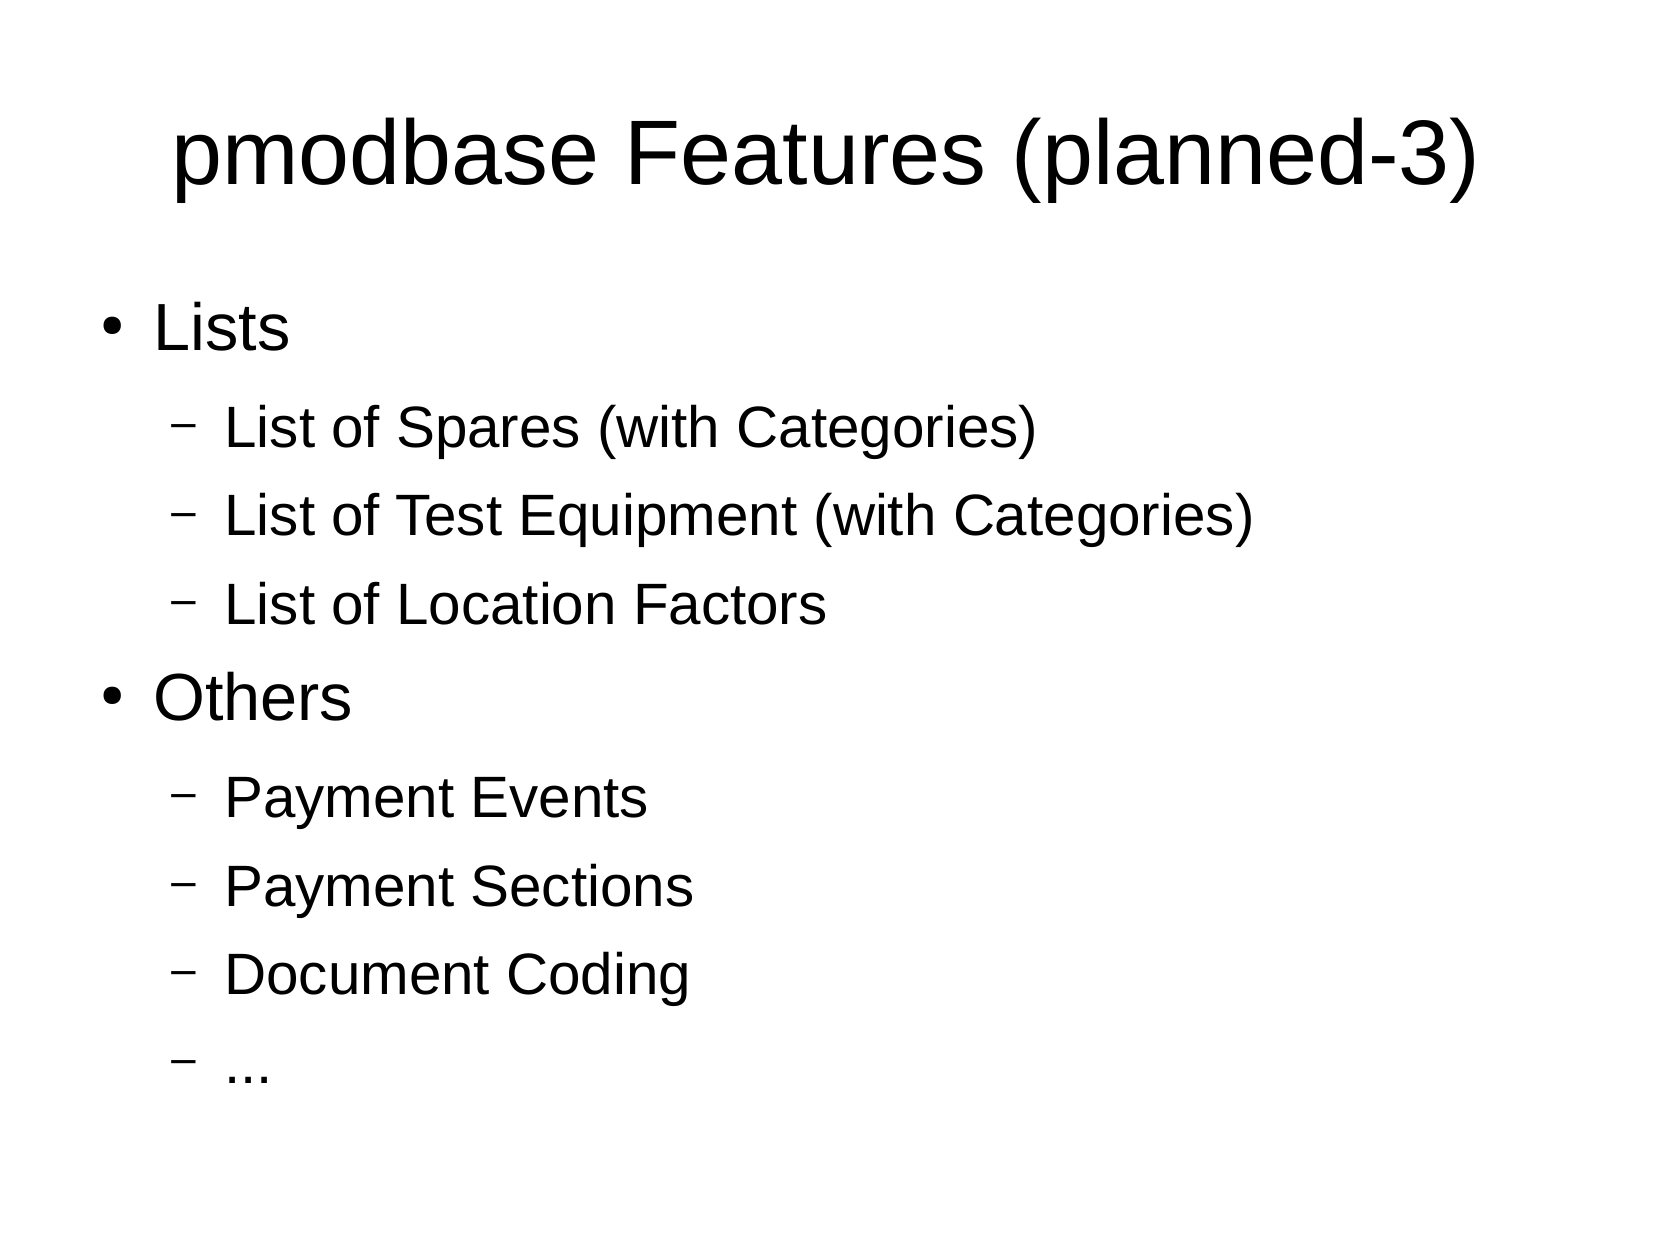

# pmodbase Features (planned-3)
Lists
List of Spares (with Categories)
List of Test Equipment (with Categories)
List of Location Factors
Others
Payment Events
Payment Sections
Document Coding
...